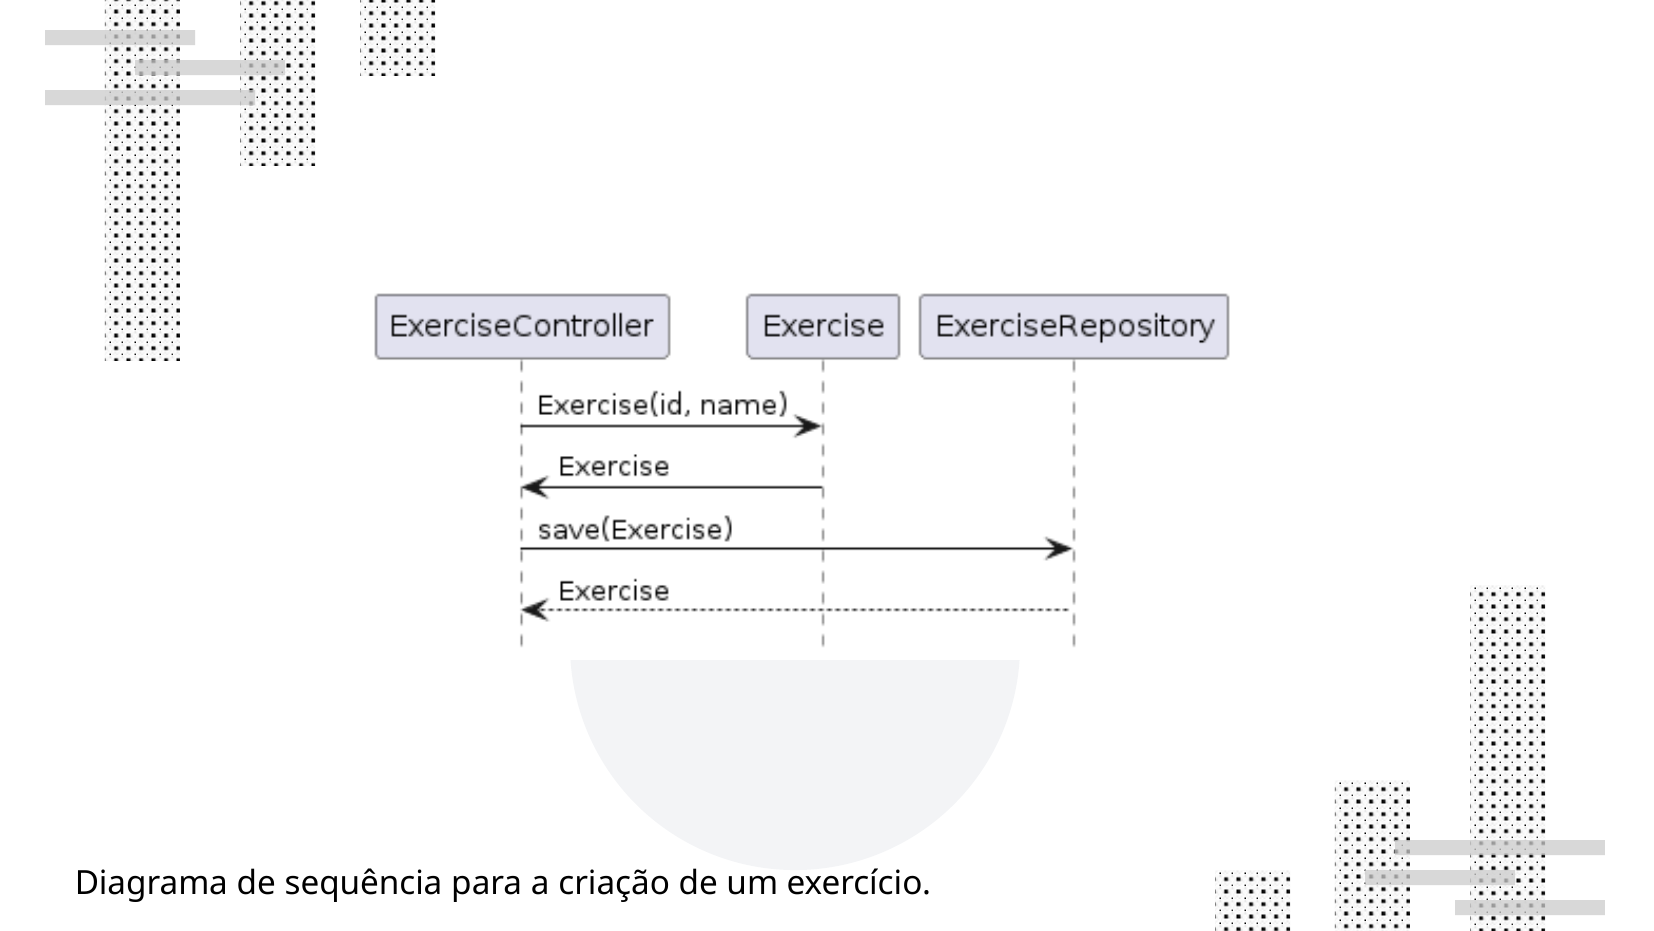

Diagrama de sequência para a criação de um exercício.